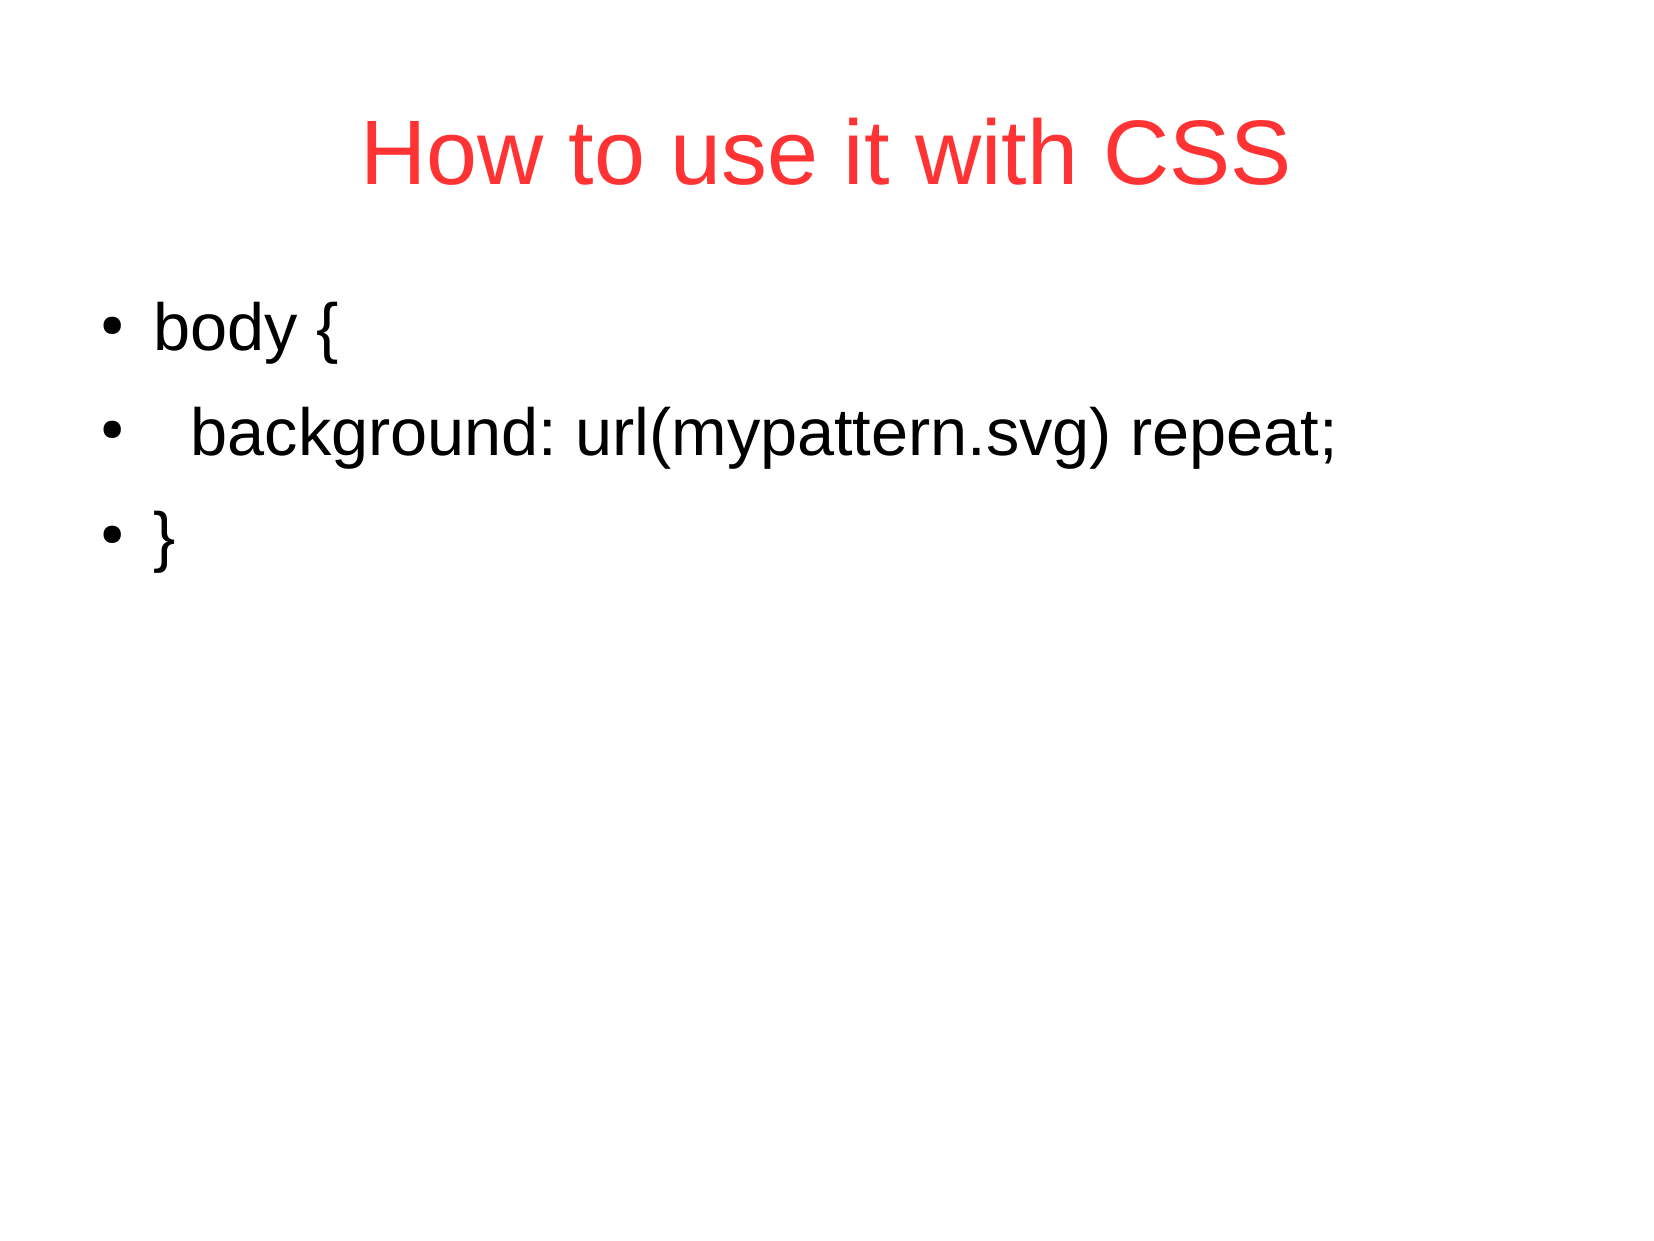

# How to use it with CSS
body {
 background: url(mypattern.svg) repeat;
}